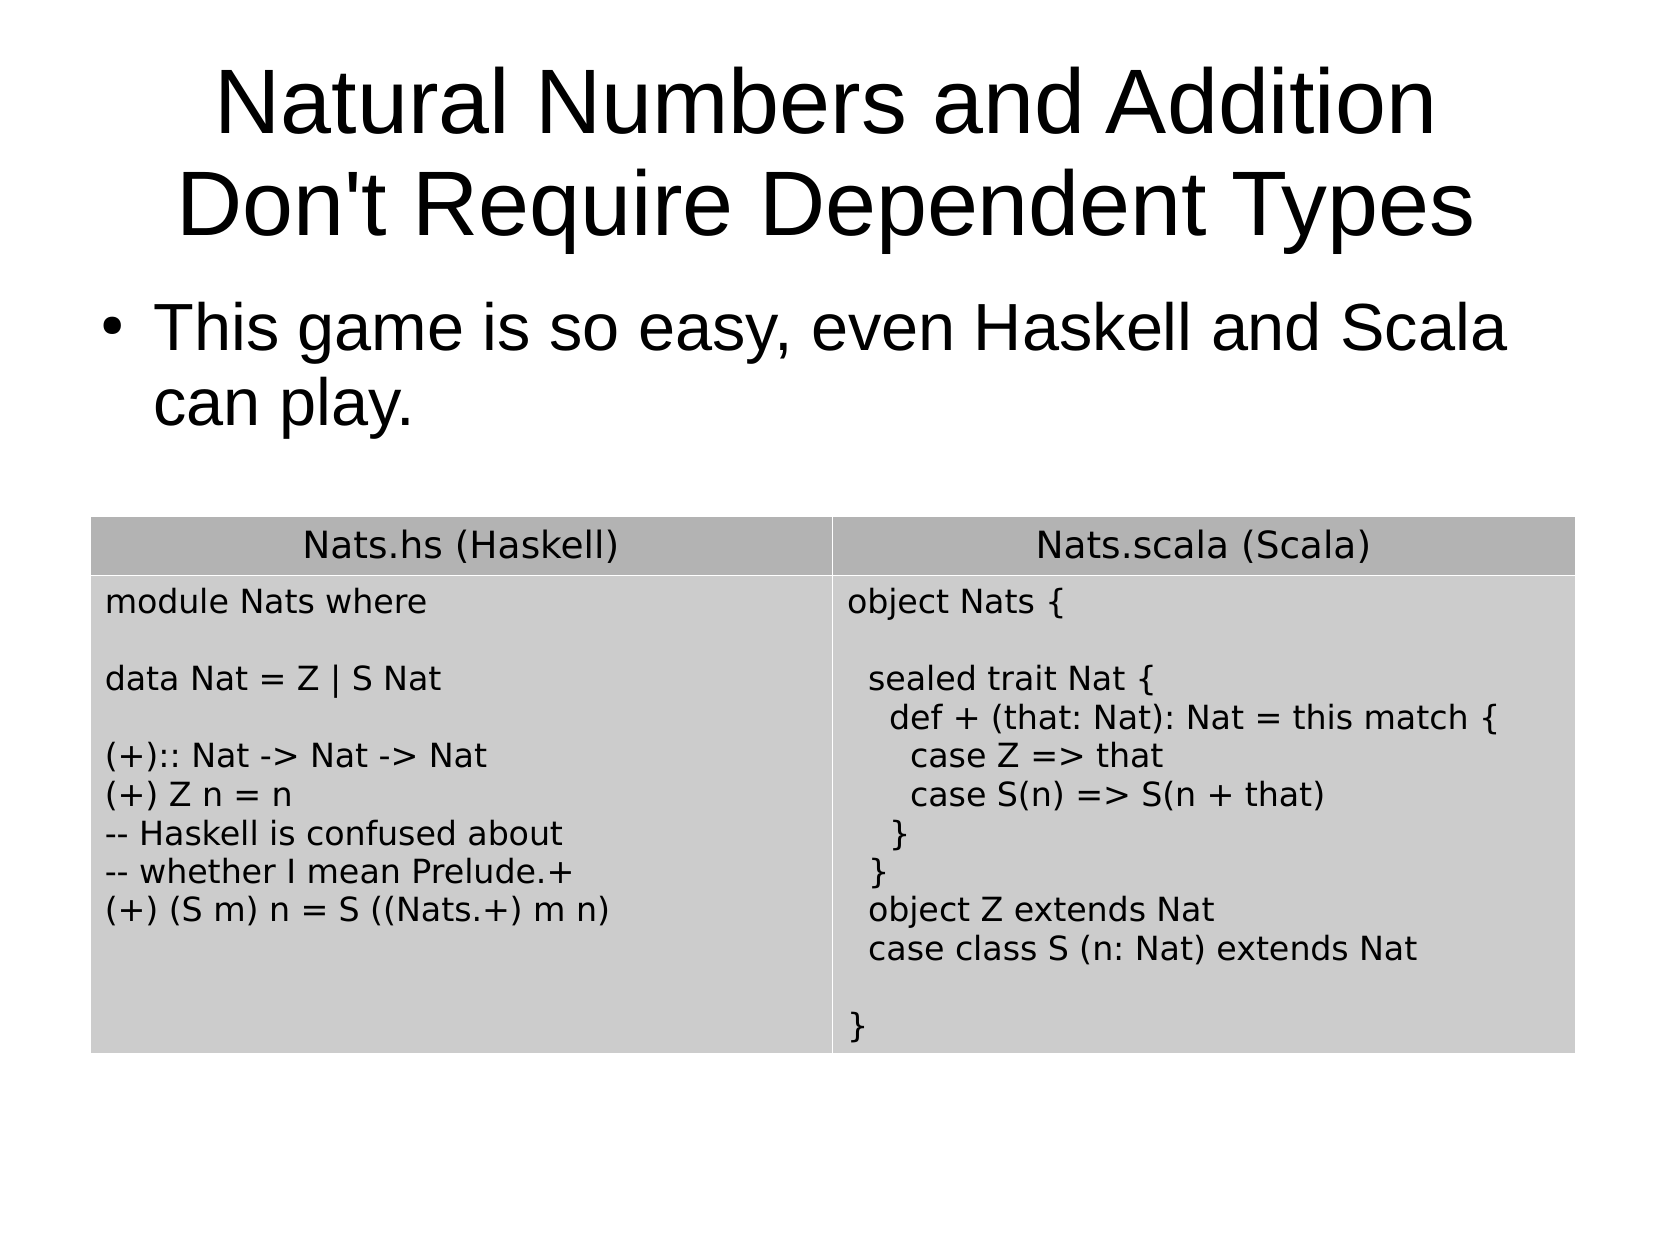

# Natural Numbers and Addition Don't Require Dependent Types
This game is so easy, even Haskell and Scala can play.
| Nats.hs (Haskell) | Nats.scala (Scala) |
| --- | --- |
| module Nats where data Nat = Z | S Nat (+):: Nat -> Nat -> Nat (+) Z n = n -- Haskell is confused about -- whether I mean Prelude.+ (+) (S m) n = S ((Nats.+) m n) | object Nats { sealed trait Nat { def + (that: Nat): Nat = this match { case Z => that case S(n) => S(n + that) } } object Z extends Nat case class S (n: Nat) extends Nat } |